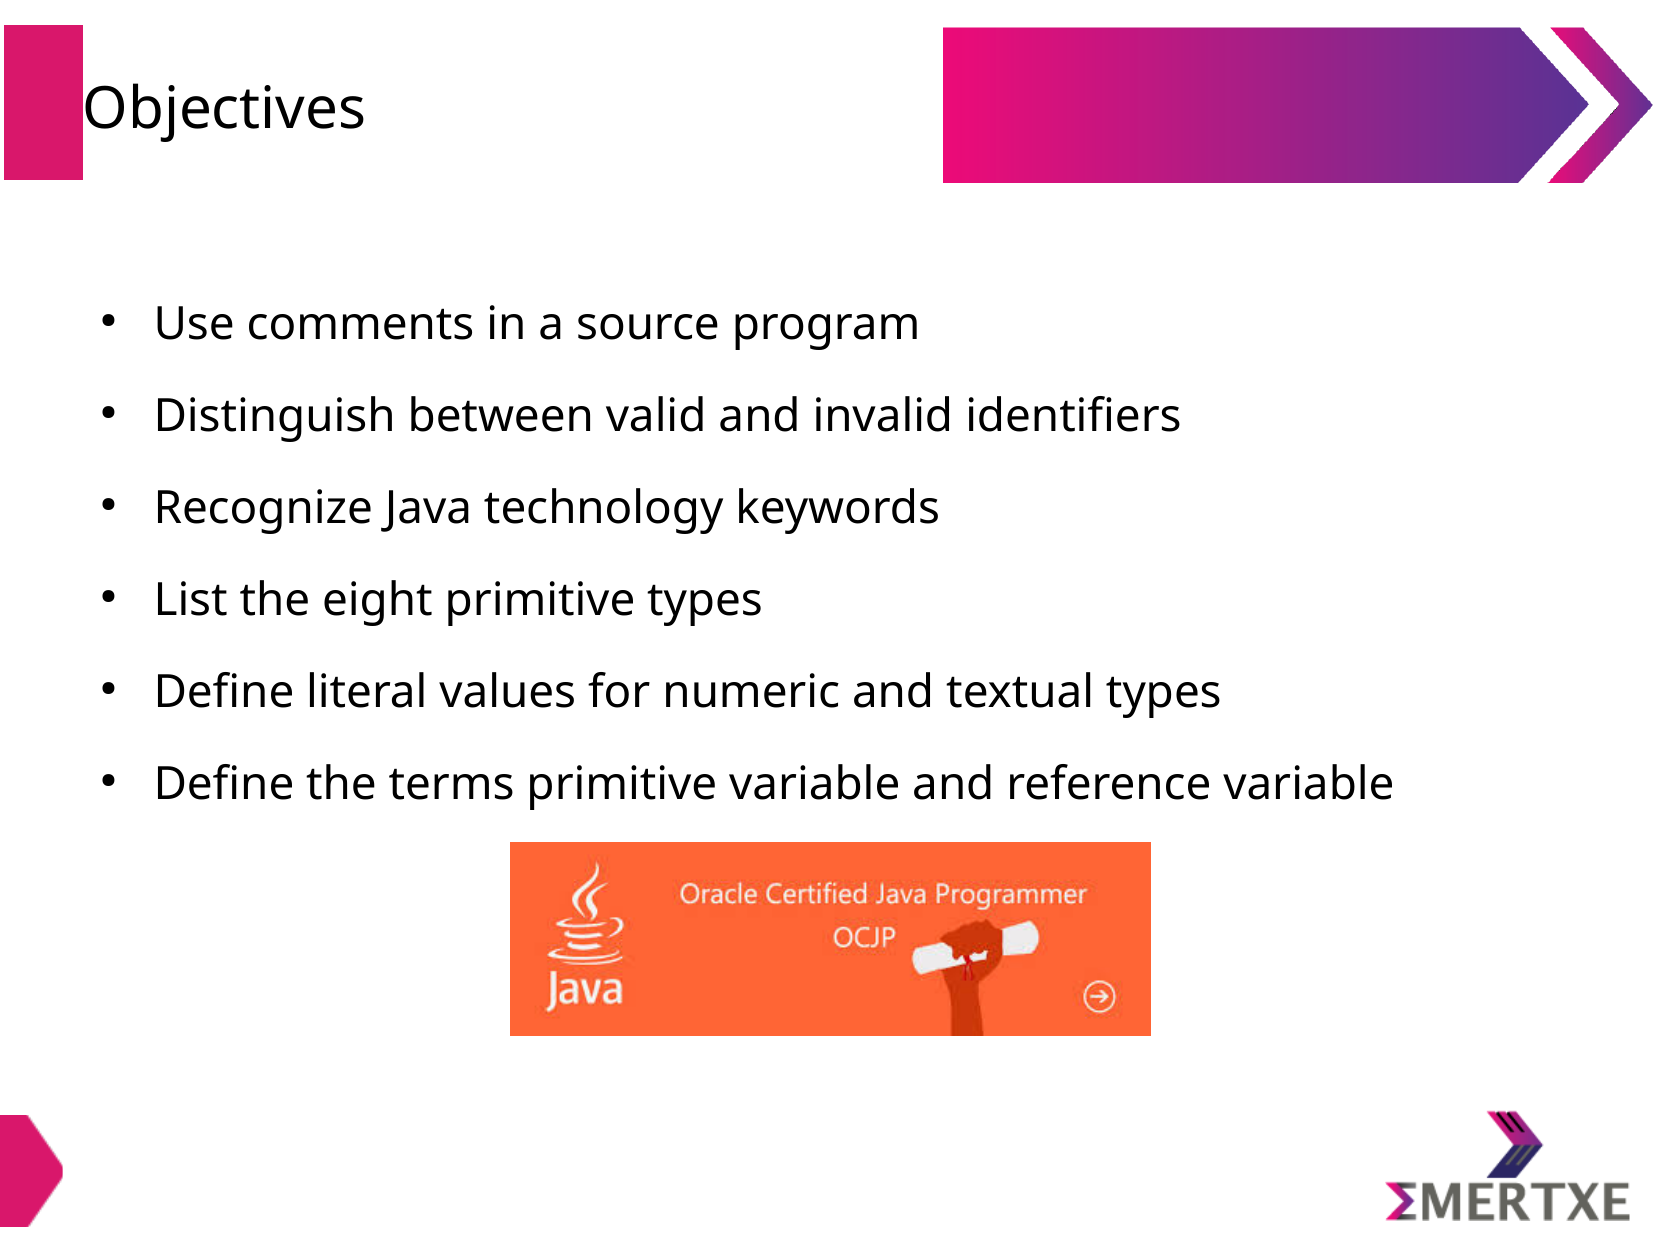

# Objectives
Use comments in a source program
Distinguish between valid and invalid identifiers
Recognize Java technology keywords
List the eight primitive types
Define literal values for numeric and textual types
Define the terms primitive variable and reference variable